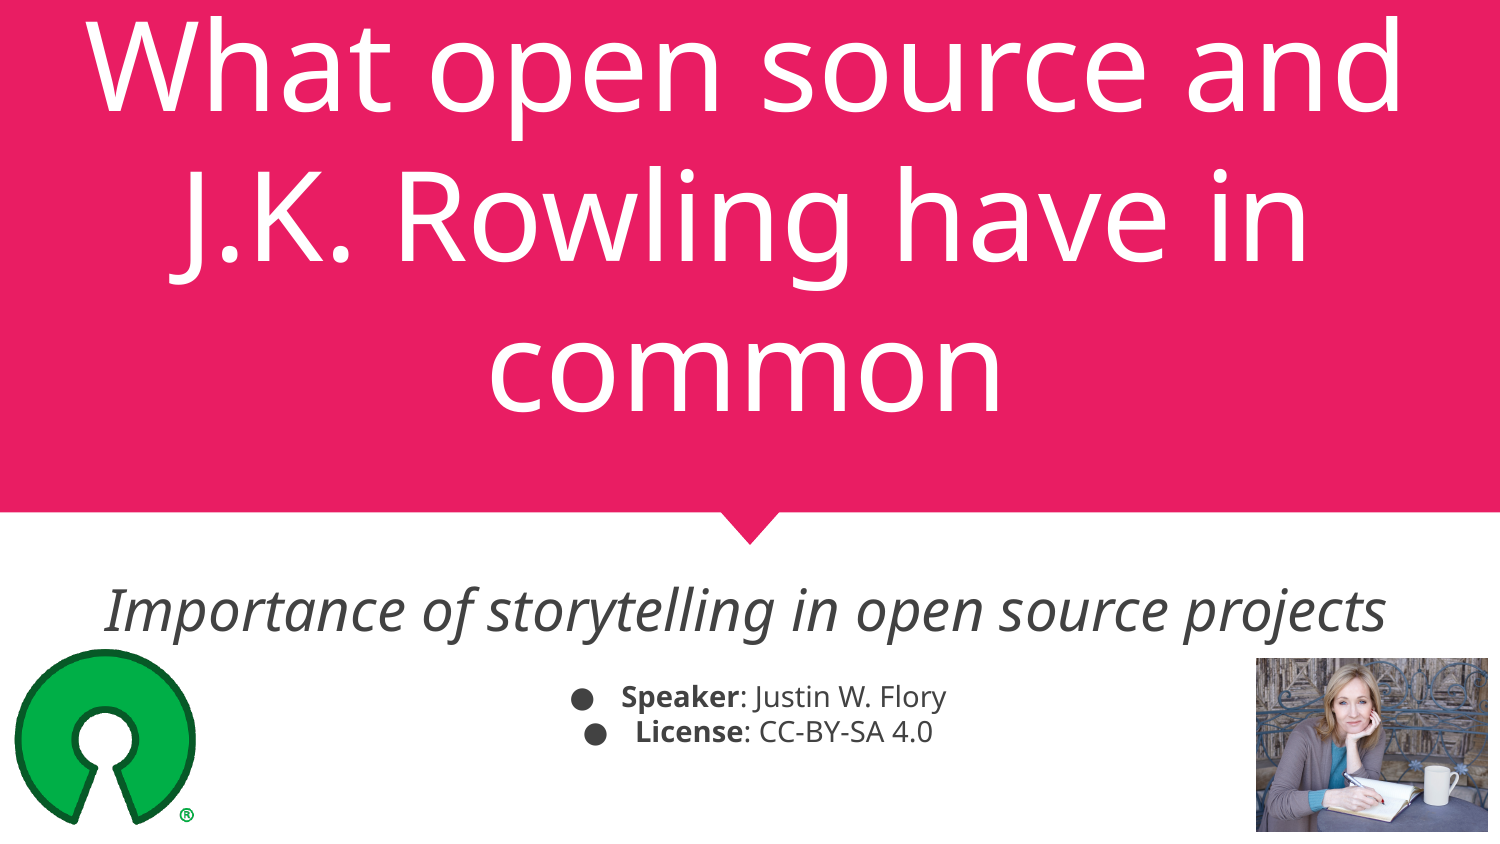

# What open source and J.K. Rowling have in common
Importance of storytelling in open source projects
Speaker: Justin W. Flory
License: CC-BY-SA 4.0